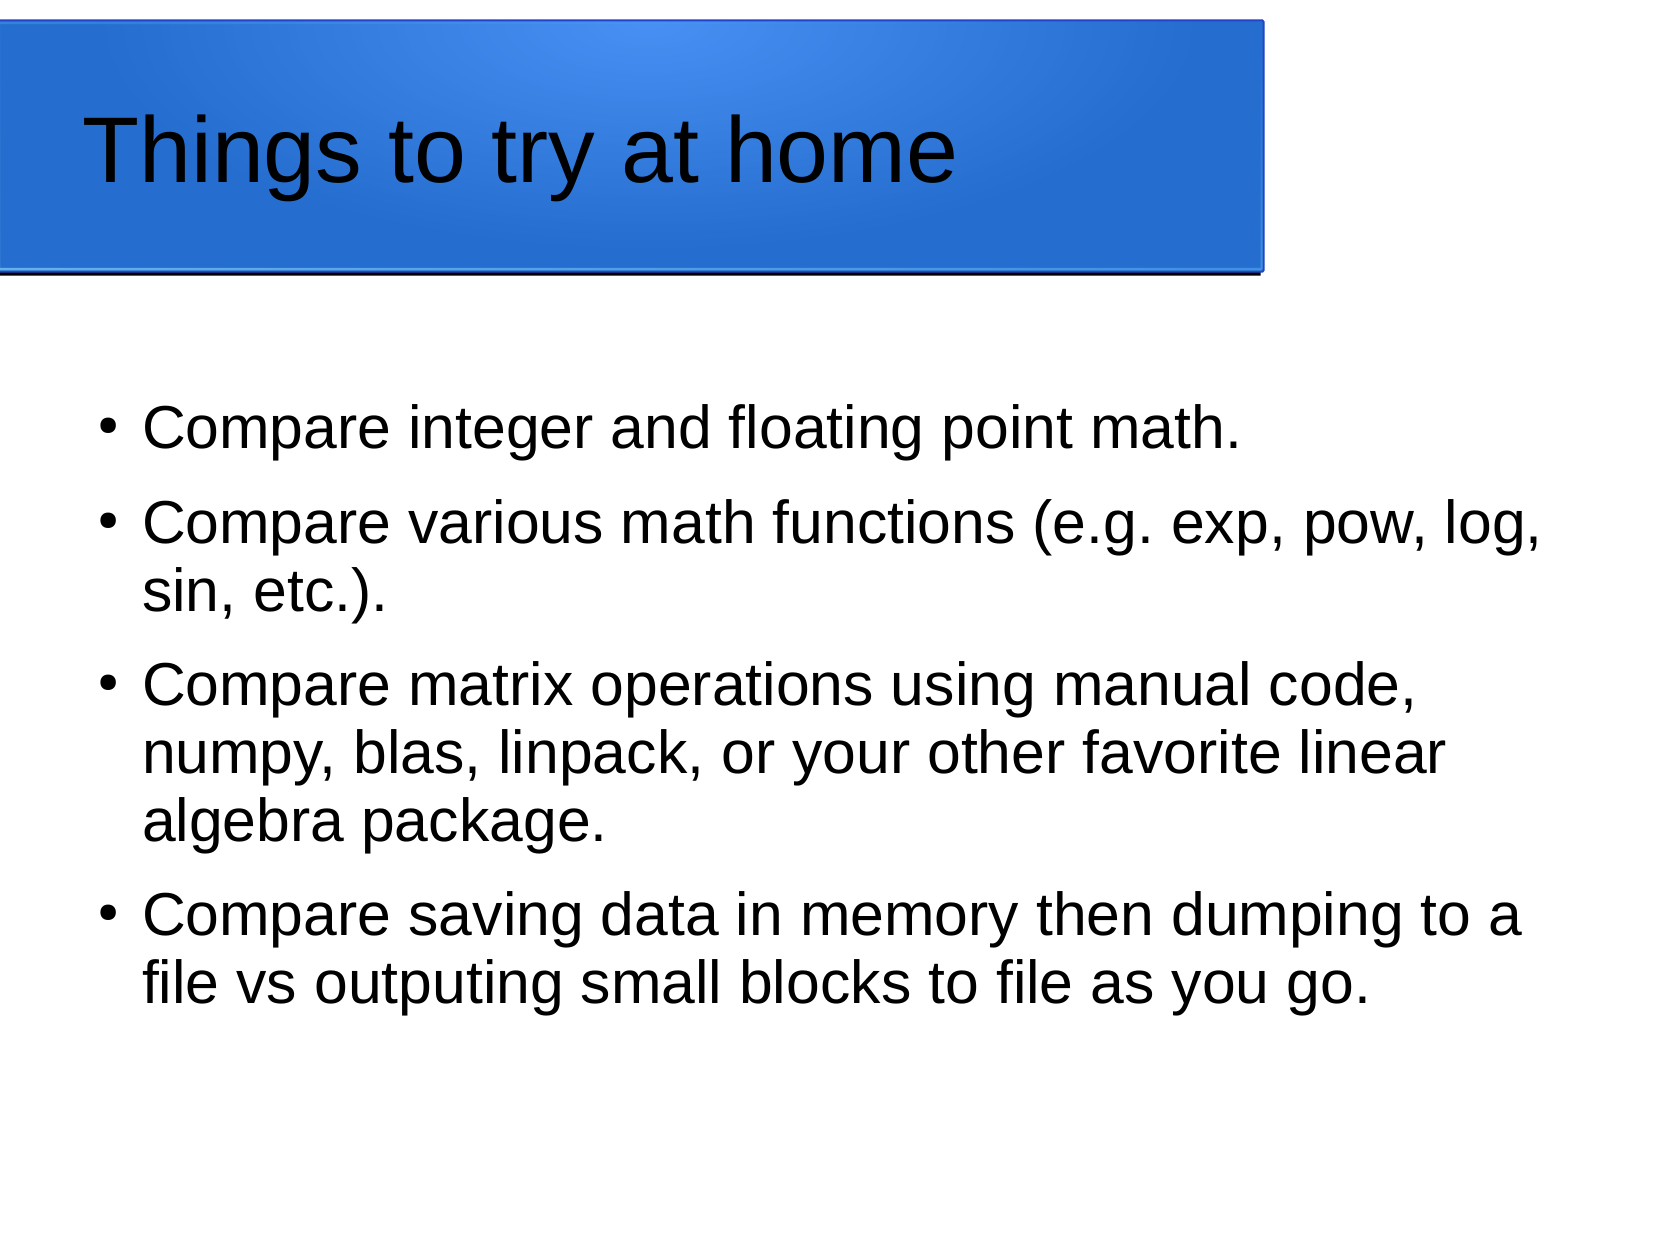

# Things to try at home
Compare integer and floating point math.
Compare various math functions (e.g. exp, pow, log, sin, etc.).
Compare matrix operations using manual code, numpy, blas, linpack, or your other favorite linear algebra package.
Compare saving data in memory then dumping to a file vs outputing small blocks to file as you go.